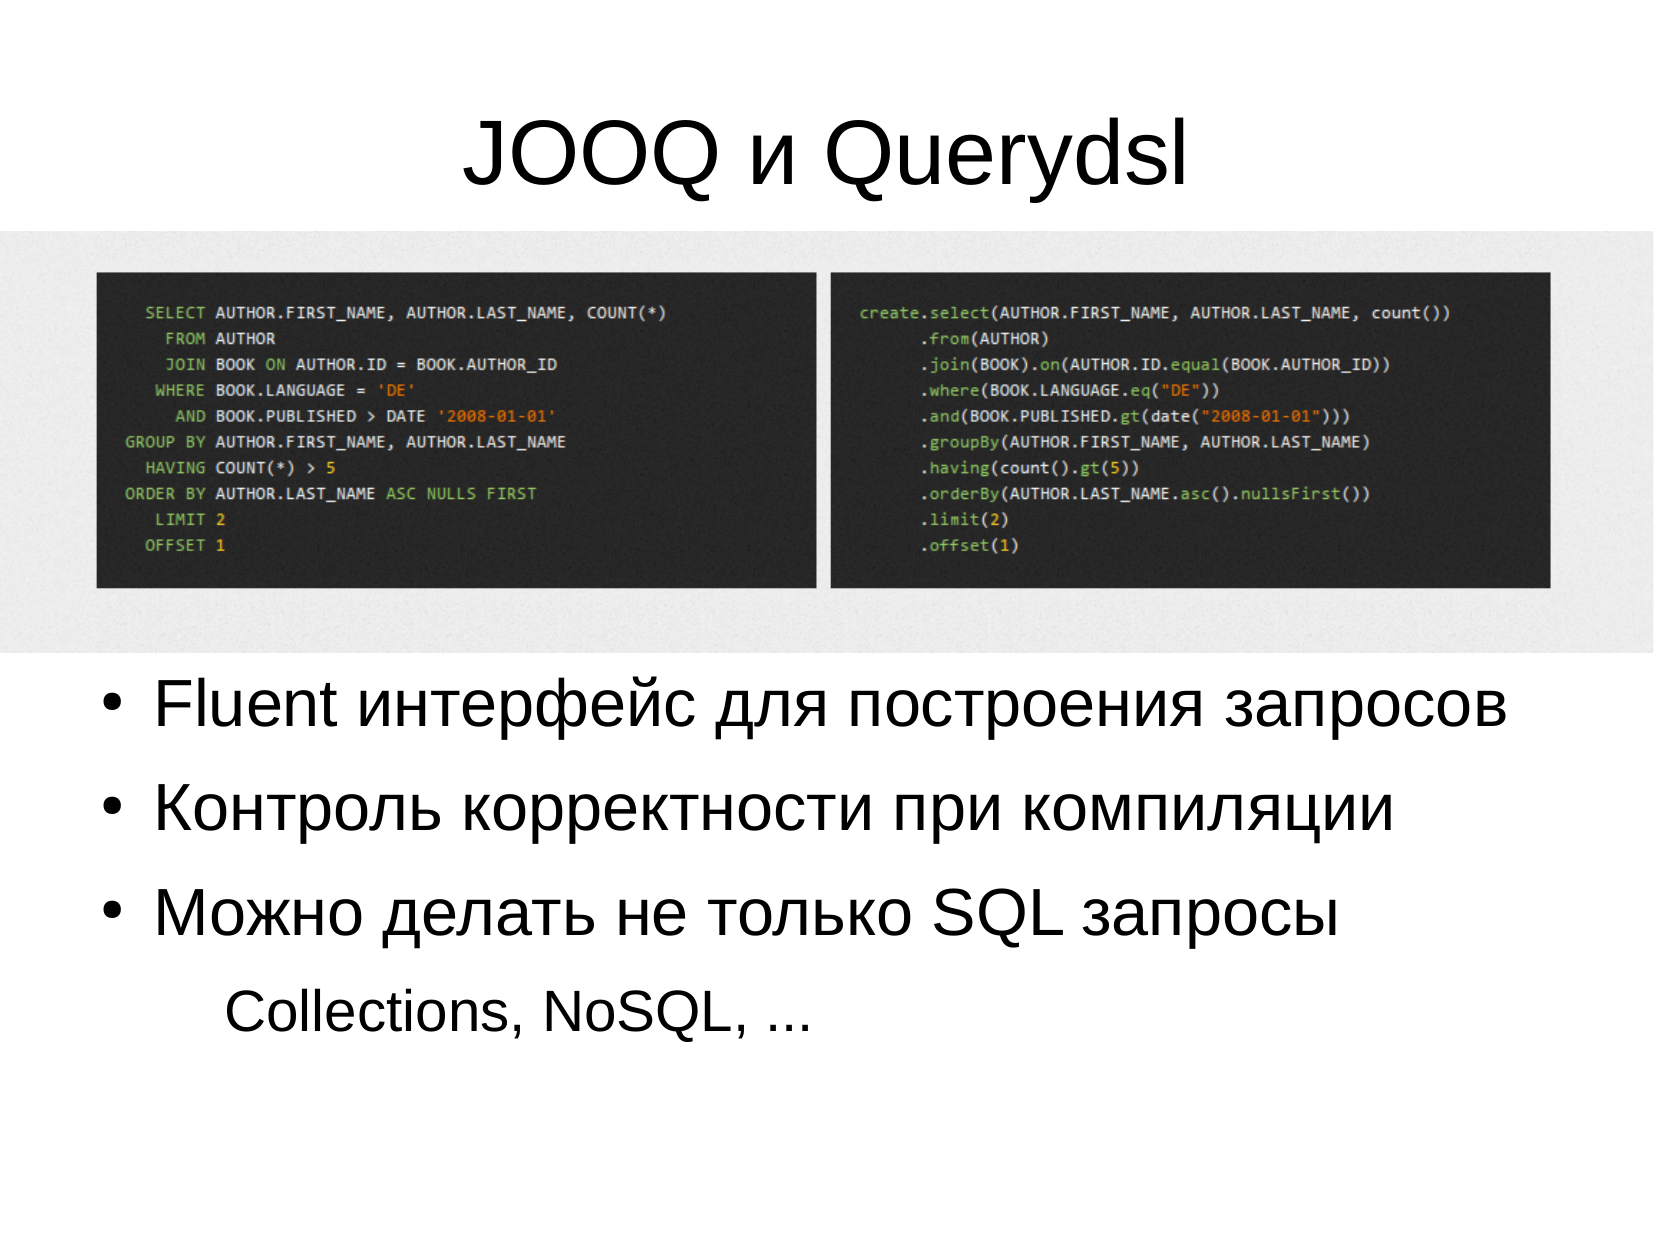

# JOOQ и Querydsl
Fluent интерфейс для построения запросов
Контроль корректности при компиляции
Можно делать не только SQL запросы
Collections, NoSQL, ...